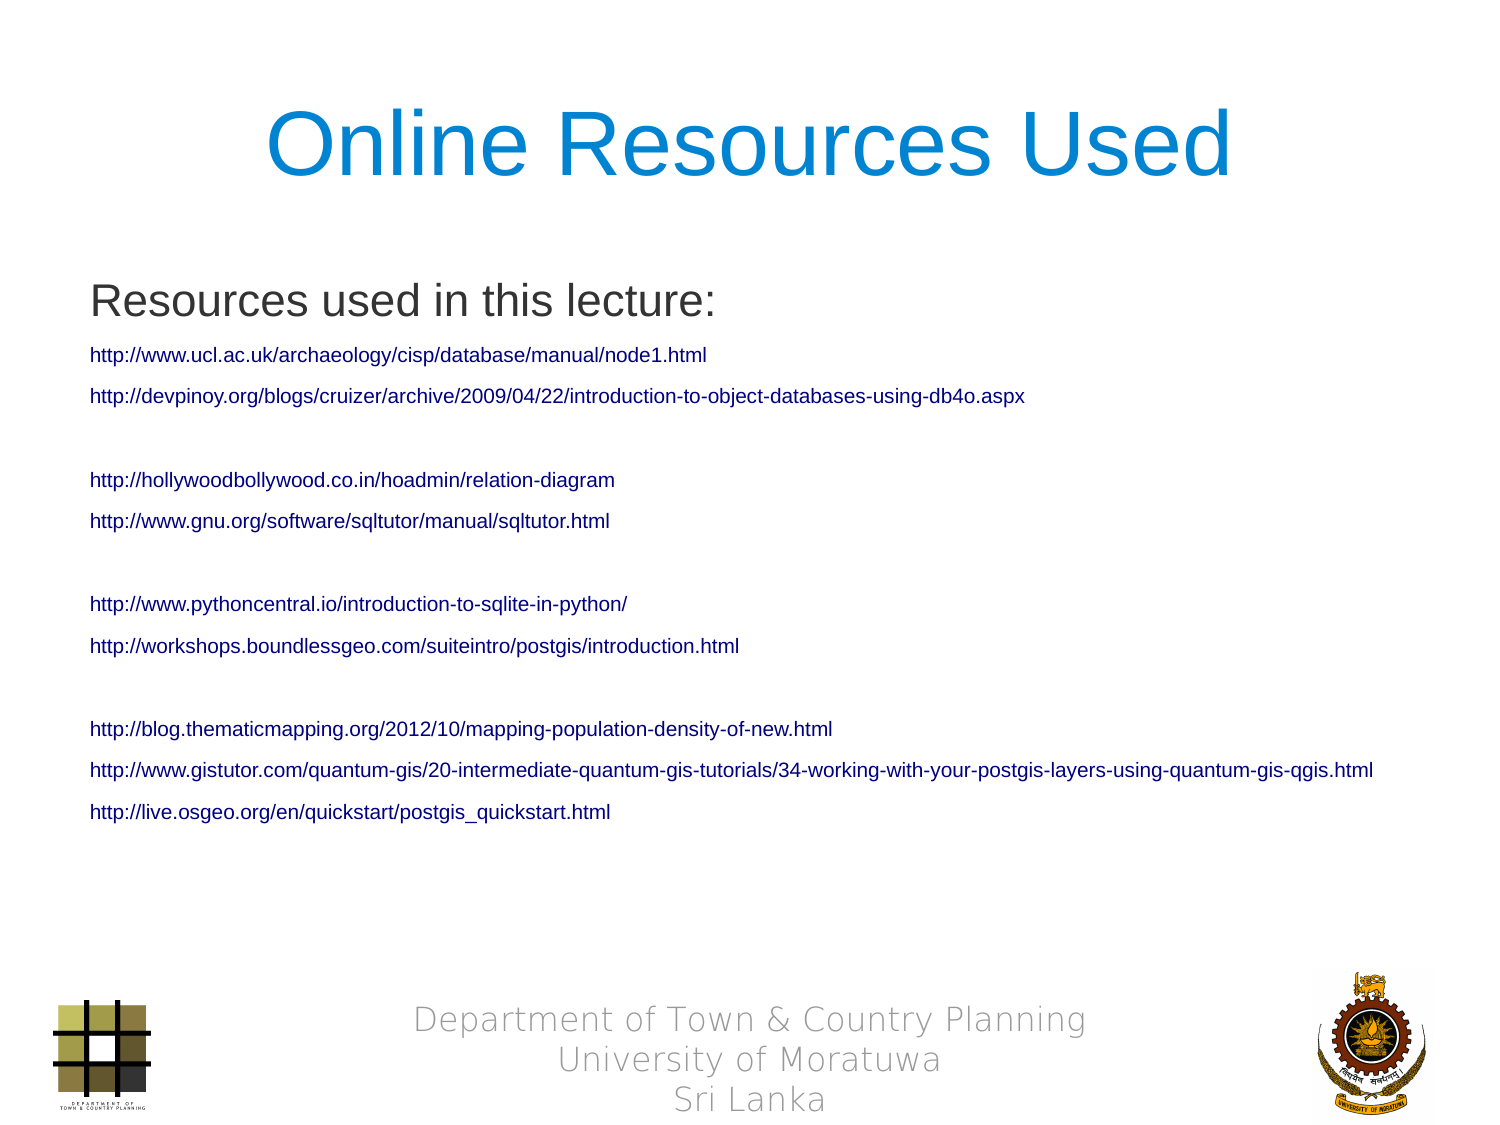

# Online Resources Used
Resources used in this lecture:
http://www.ucl.ac.uk/archaeology/cisp/database/manual/node1.html
http://devpinoy.org/blogs/cruizer/archive/2009/04/22/introduction-to-object-databases-using-db4o.aspx
http://hollywoodbollywood.co.in/hoadmin/relation-diagram
http://www.gnu.org/software/sqltutor/manual/sqltutor.html
http://www.pythoncentral.io/introduction-to-sqlite-in-python/
http://workshops.boundlessgeo.com/suiteintro/postgis/introduction.html
http://blog.thematicmapping.org/2012/10/mapping-population-density-of-new.html
http://www.gistutor.com/quantum-gis/20-intermediate-quantum-gis-tutorials/34-working-with-your-postgis-layers-using-quantum-gis-qgis.html
http://live.osgeo.org/en/quickstart/postgis_quickstart.html